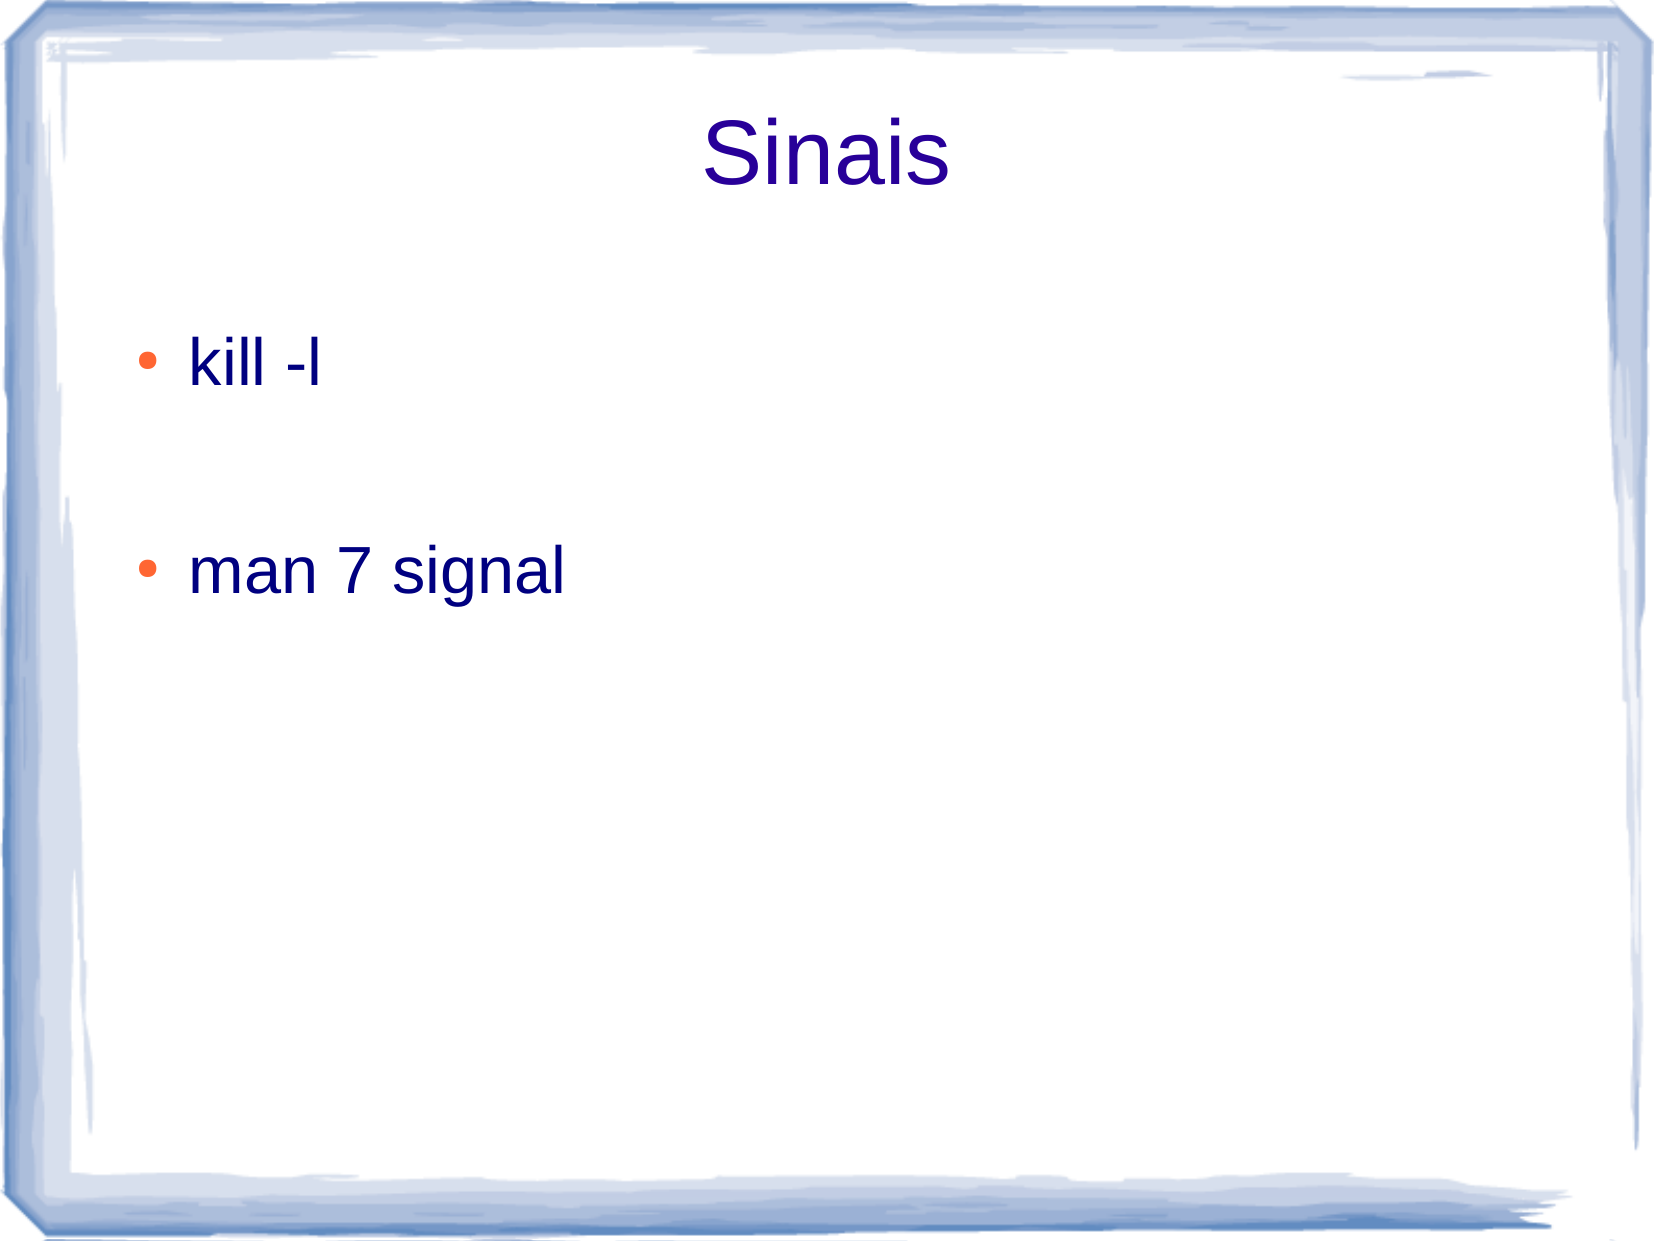

# Sinais
kill -l
man 7 signal